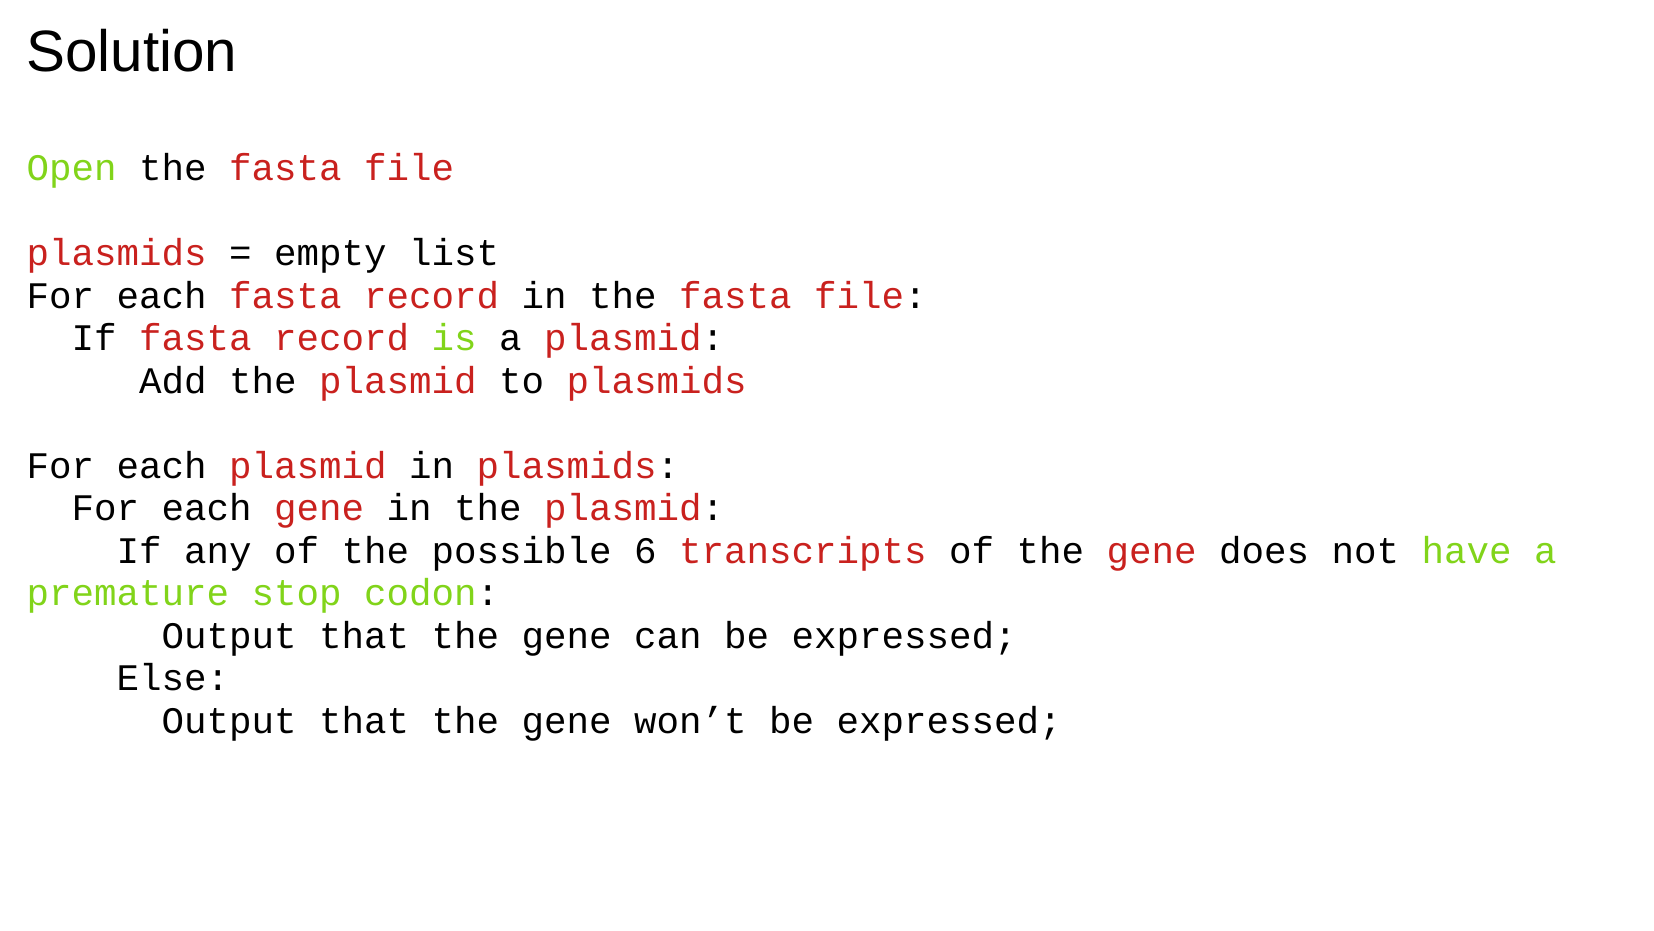

Solution
Open the fasta file
plasmids = empty list
For each fasta record in the fasta file:
 If fasta record is a plasmid:
 Add the plasmid to plasmids
For each plasmid in plasmids:
 For each gene in the plasmid:
 If any of the possible 6 transcripts of the gene does not have a premature stop codon:
 Output that the gene can be expressed;
 Else:
 Output that the gene won’t be expressed;